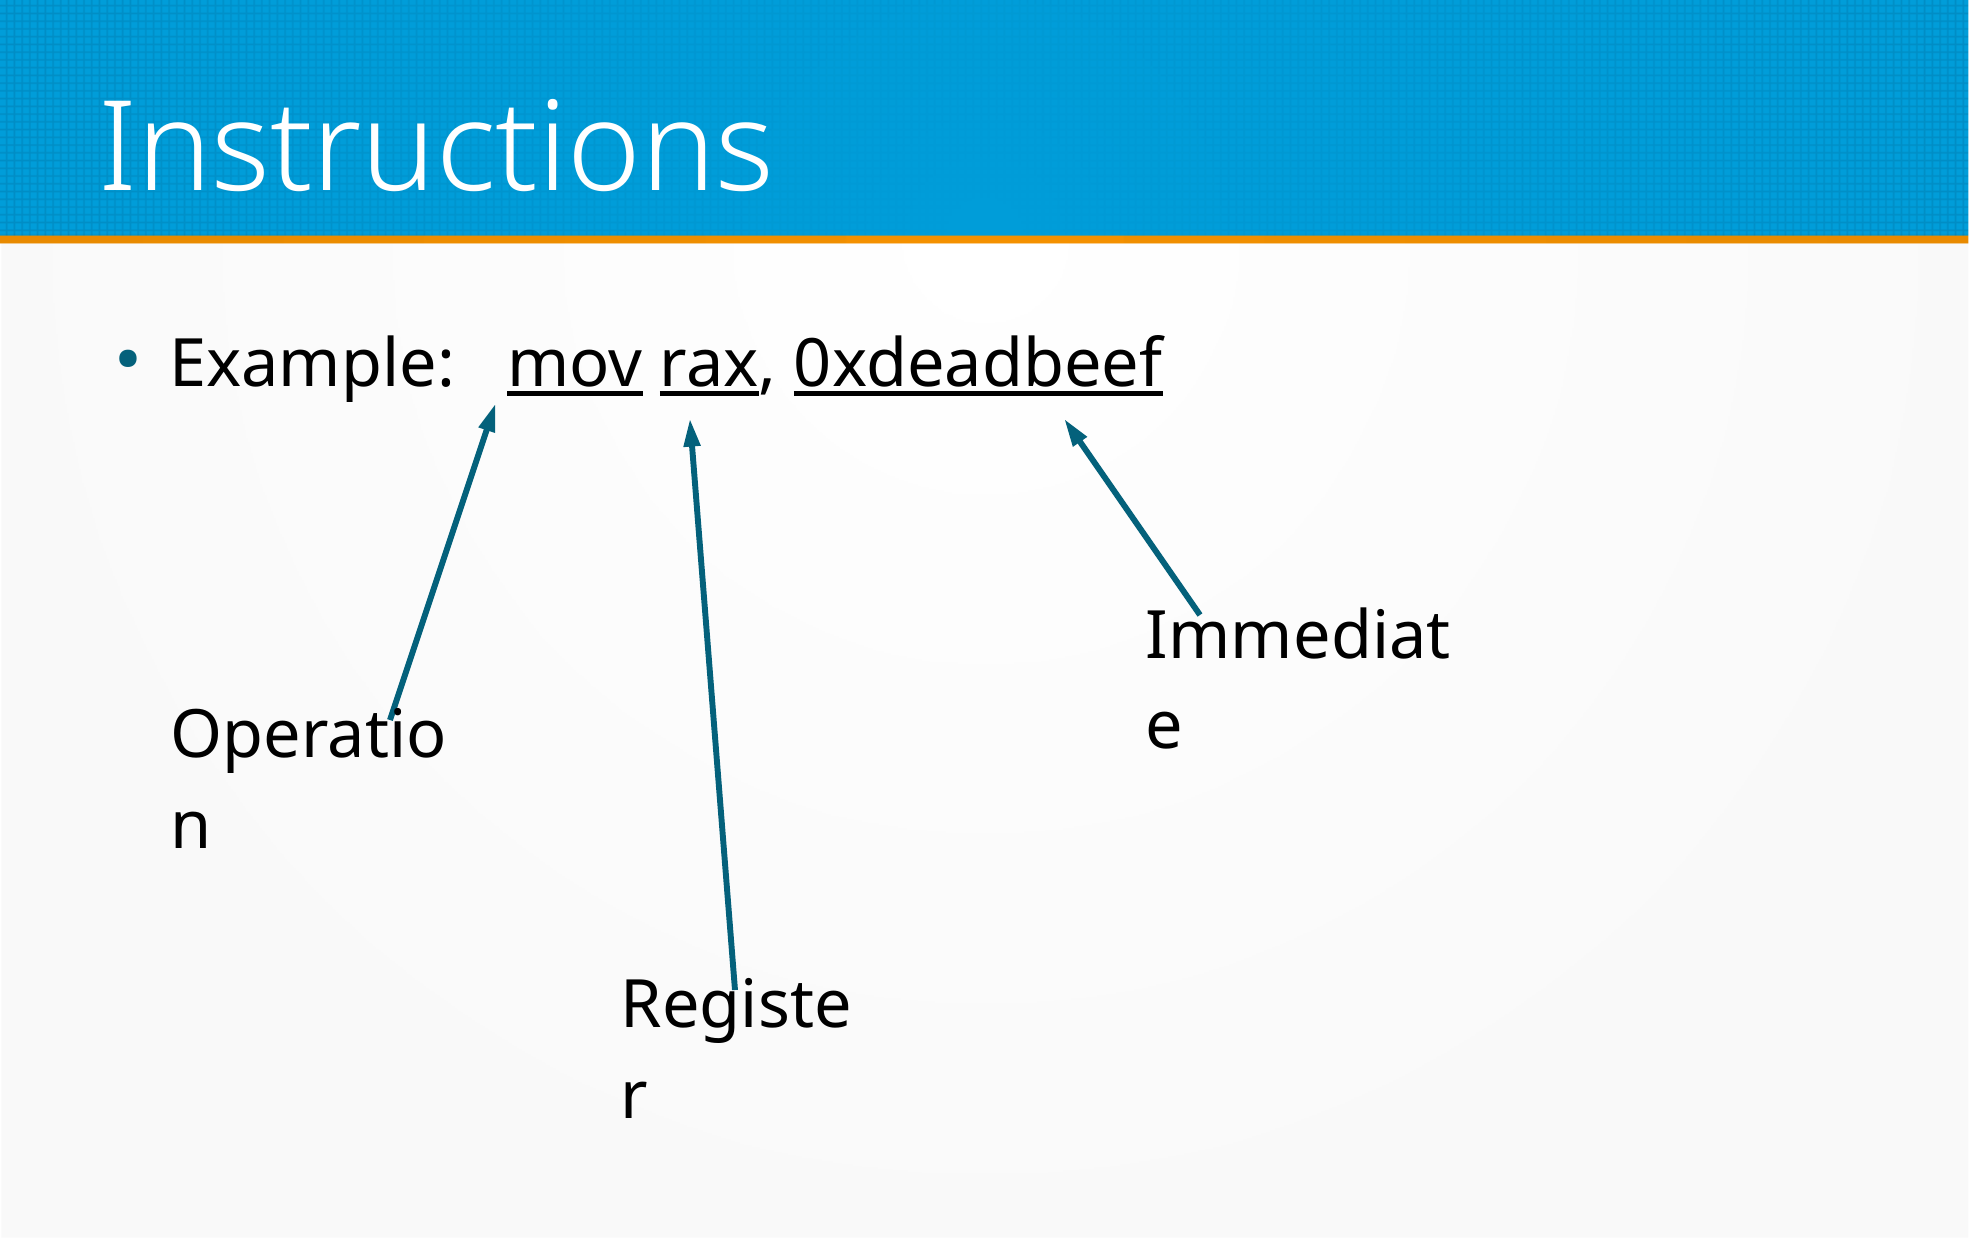

# Instructions
Example: mov rax, 0xdeadbeef
Immediate
Operation
Register